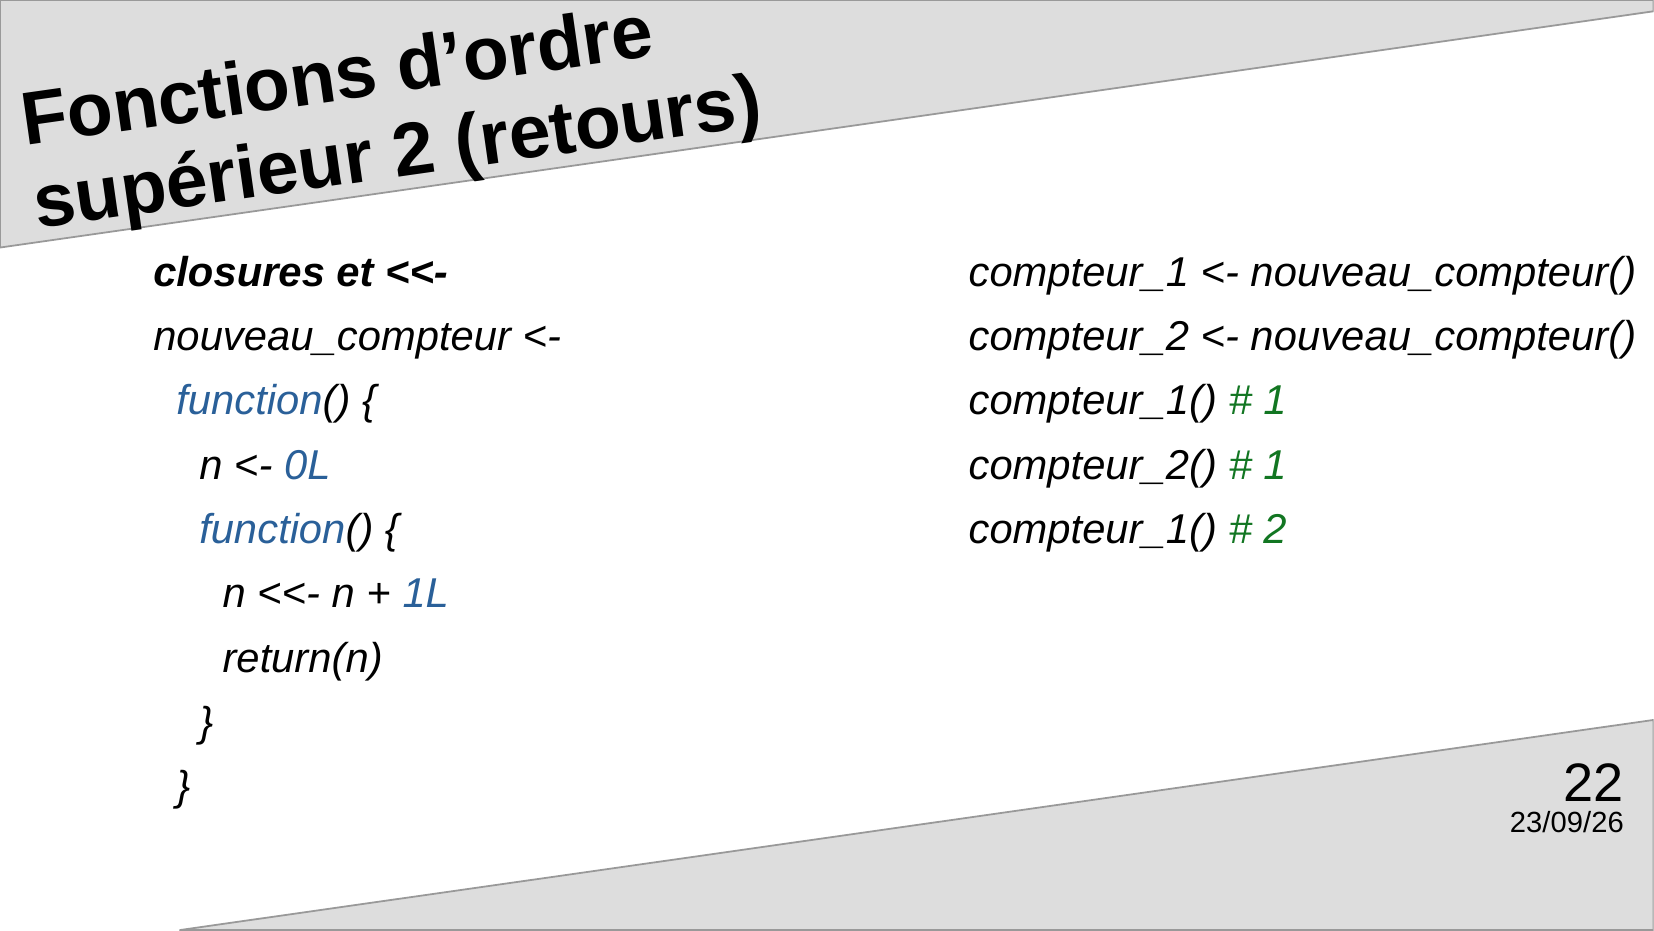

# Fonctions d’ordre supérieur 2 (retours)
closures et <<-
nouveau_compteur <-
 function() {
 n <- 0L
 function() {
 n <<- n + 1L
 return(n)
 }
 }
compteur_1 <- nouveau_compteur()
compteur_2 <- nouveau_compteur()
compteur_1() # 1
compteur_2() # 1
compteur_1() # 2
22